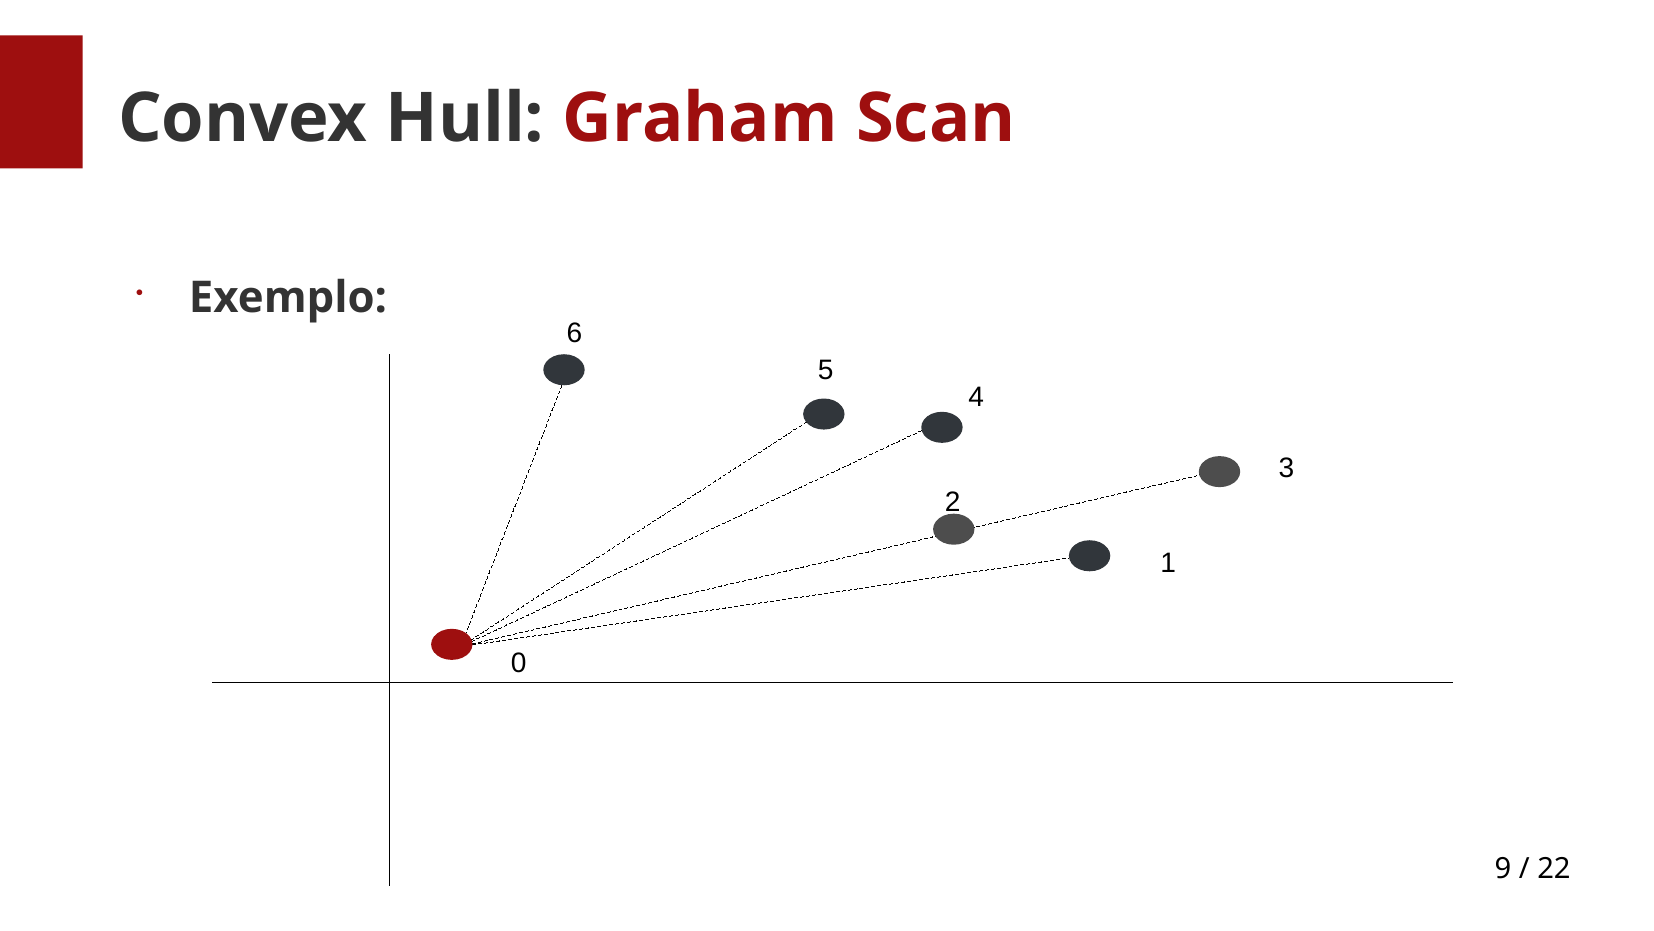

# Convex Hull: Graham Scan
Exemplo:
6
5
4
3
2
1
0
9